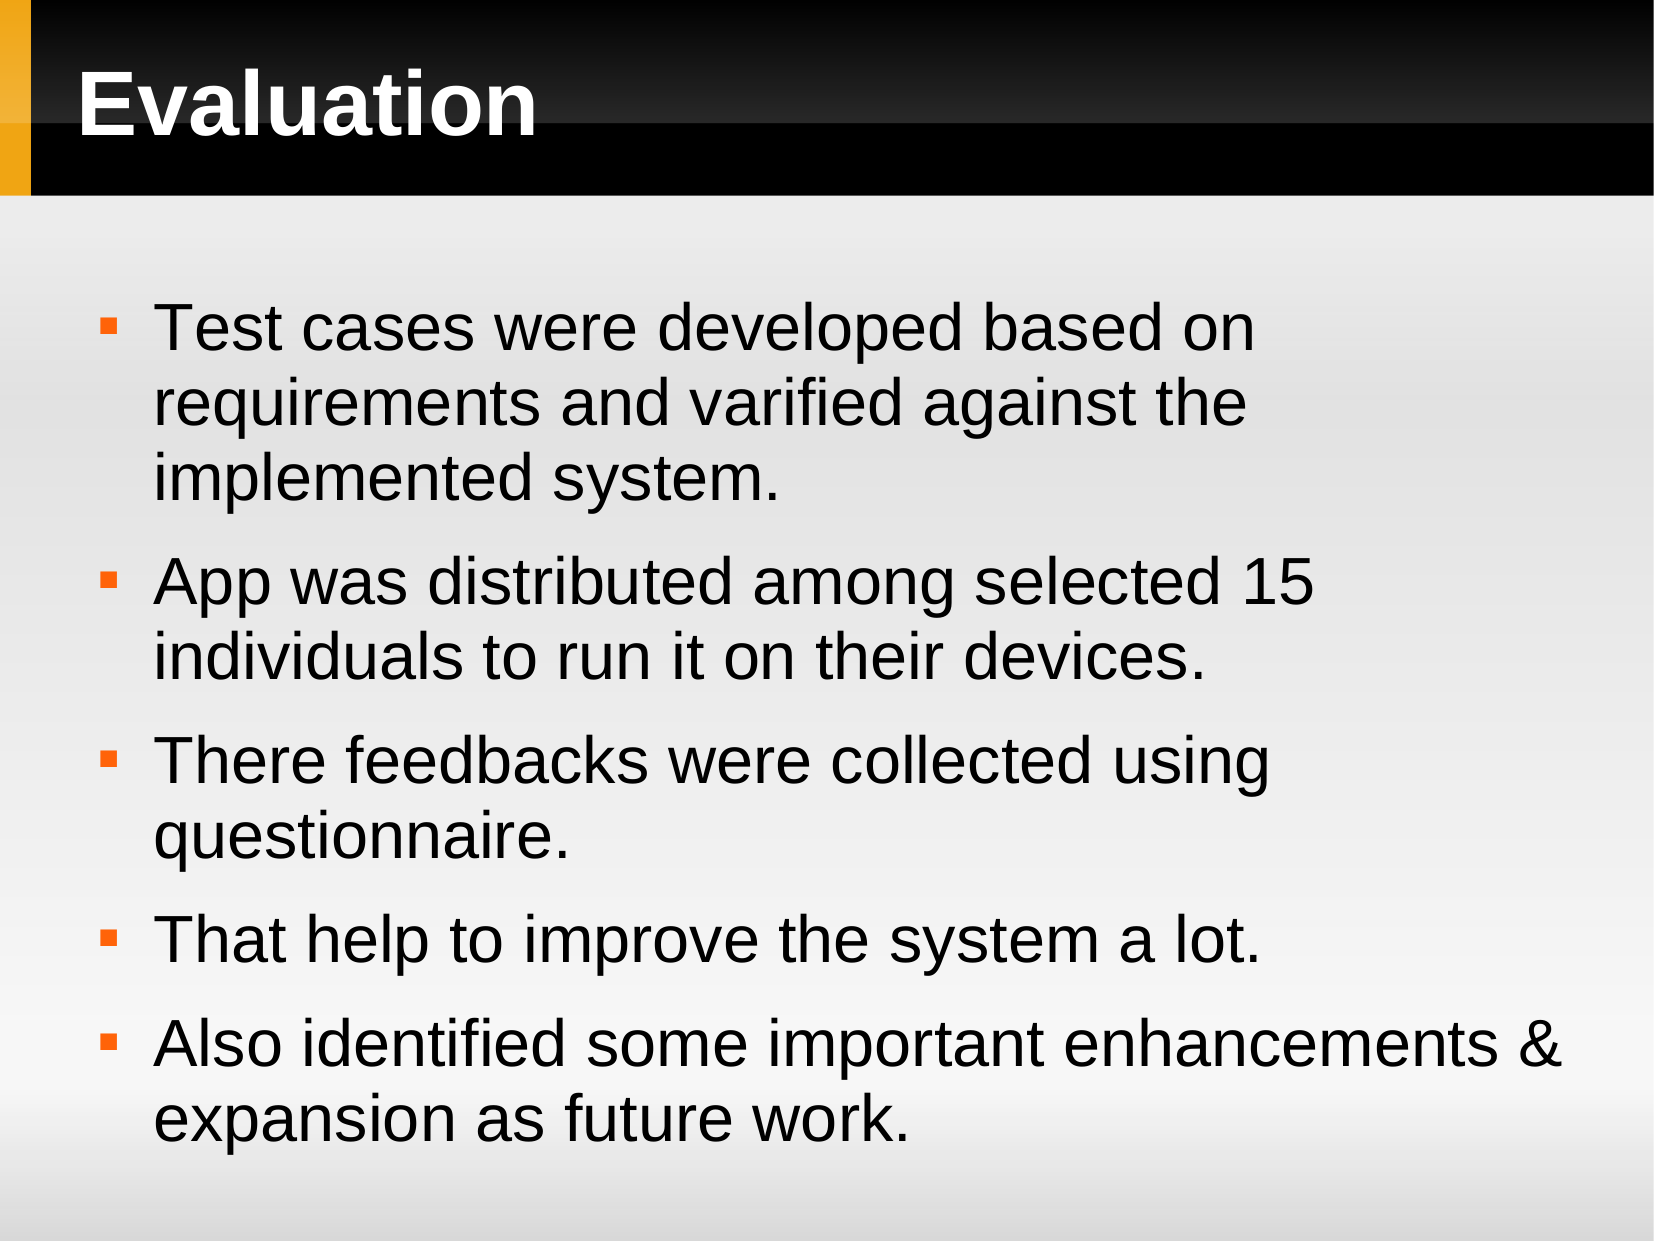

# Evaluation
Test cases were developed based on requirements and varified against the implemented system.
App was distributed among selected 15 individuals to run it on their devices.
There feedbacks were collected using questionnaire.
That help to improve the system a lot.
Also identified some important enhancements & expansion as future work.